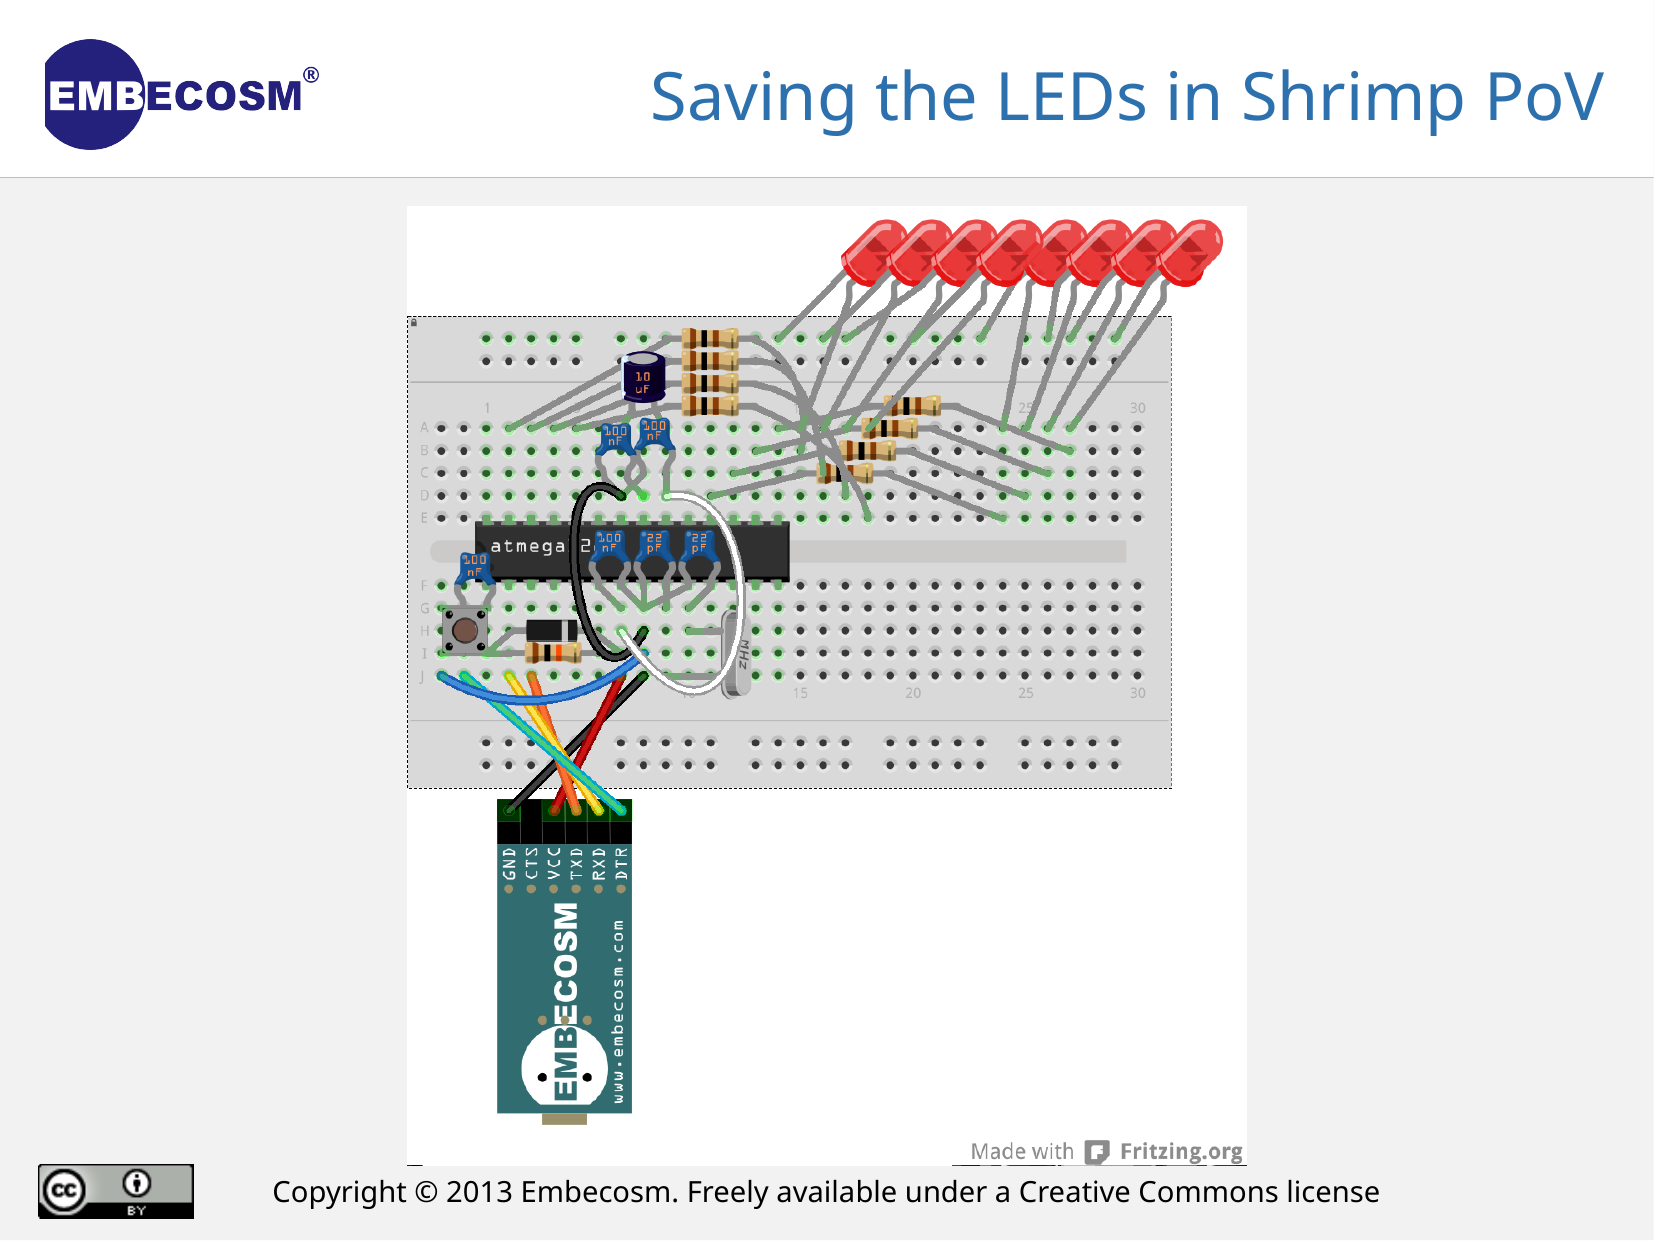

# Saving the LEDs in Shrimp PoV